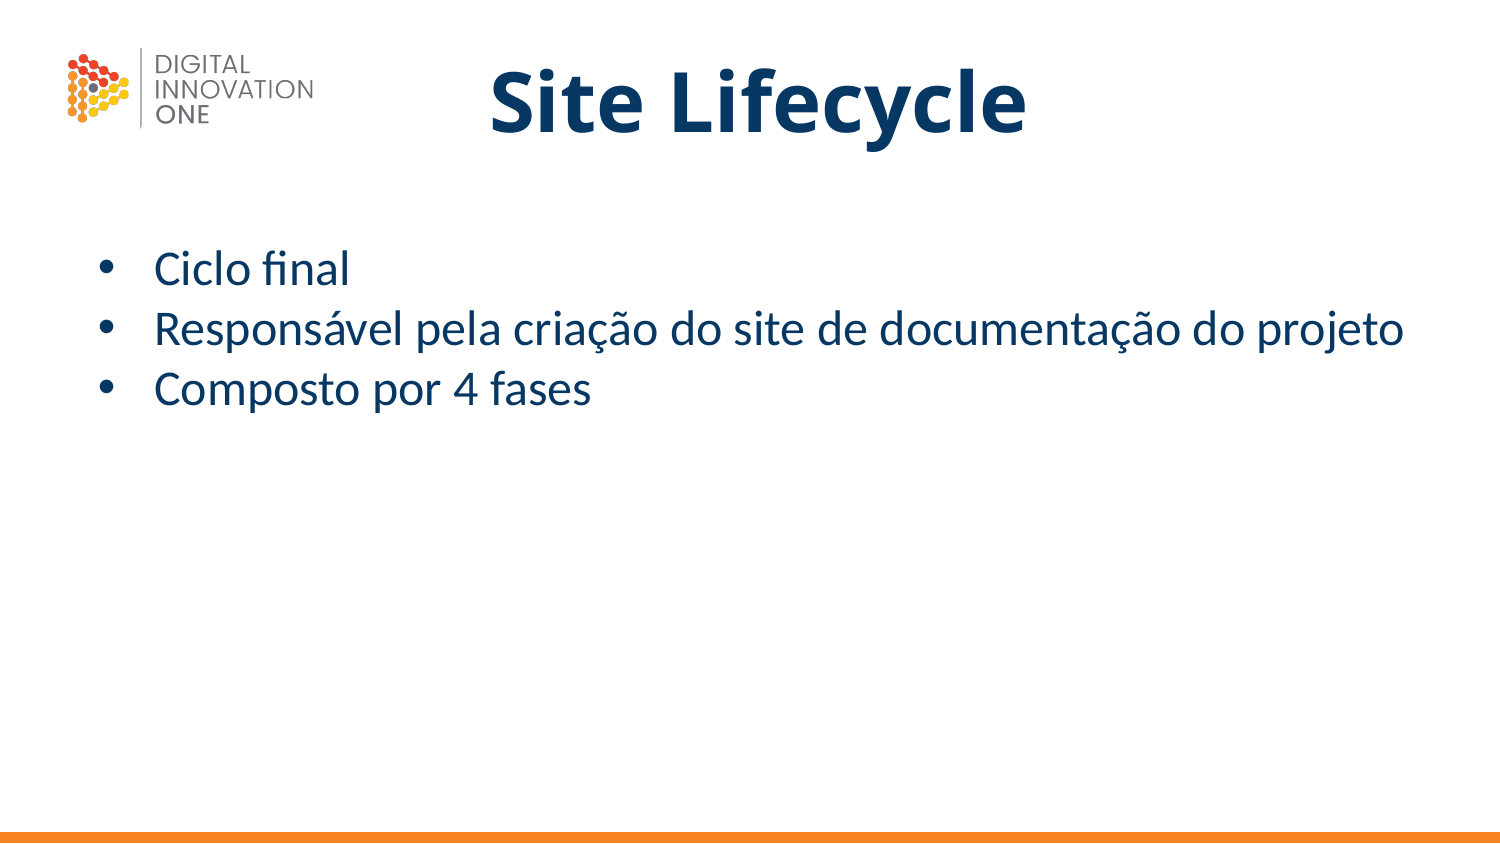

Site Lifecycle
Ciclo final
Responsável pela criação do site de documentação do projeto
Composto por 4 fases